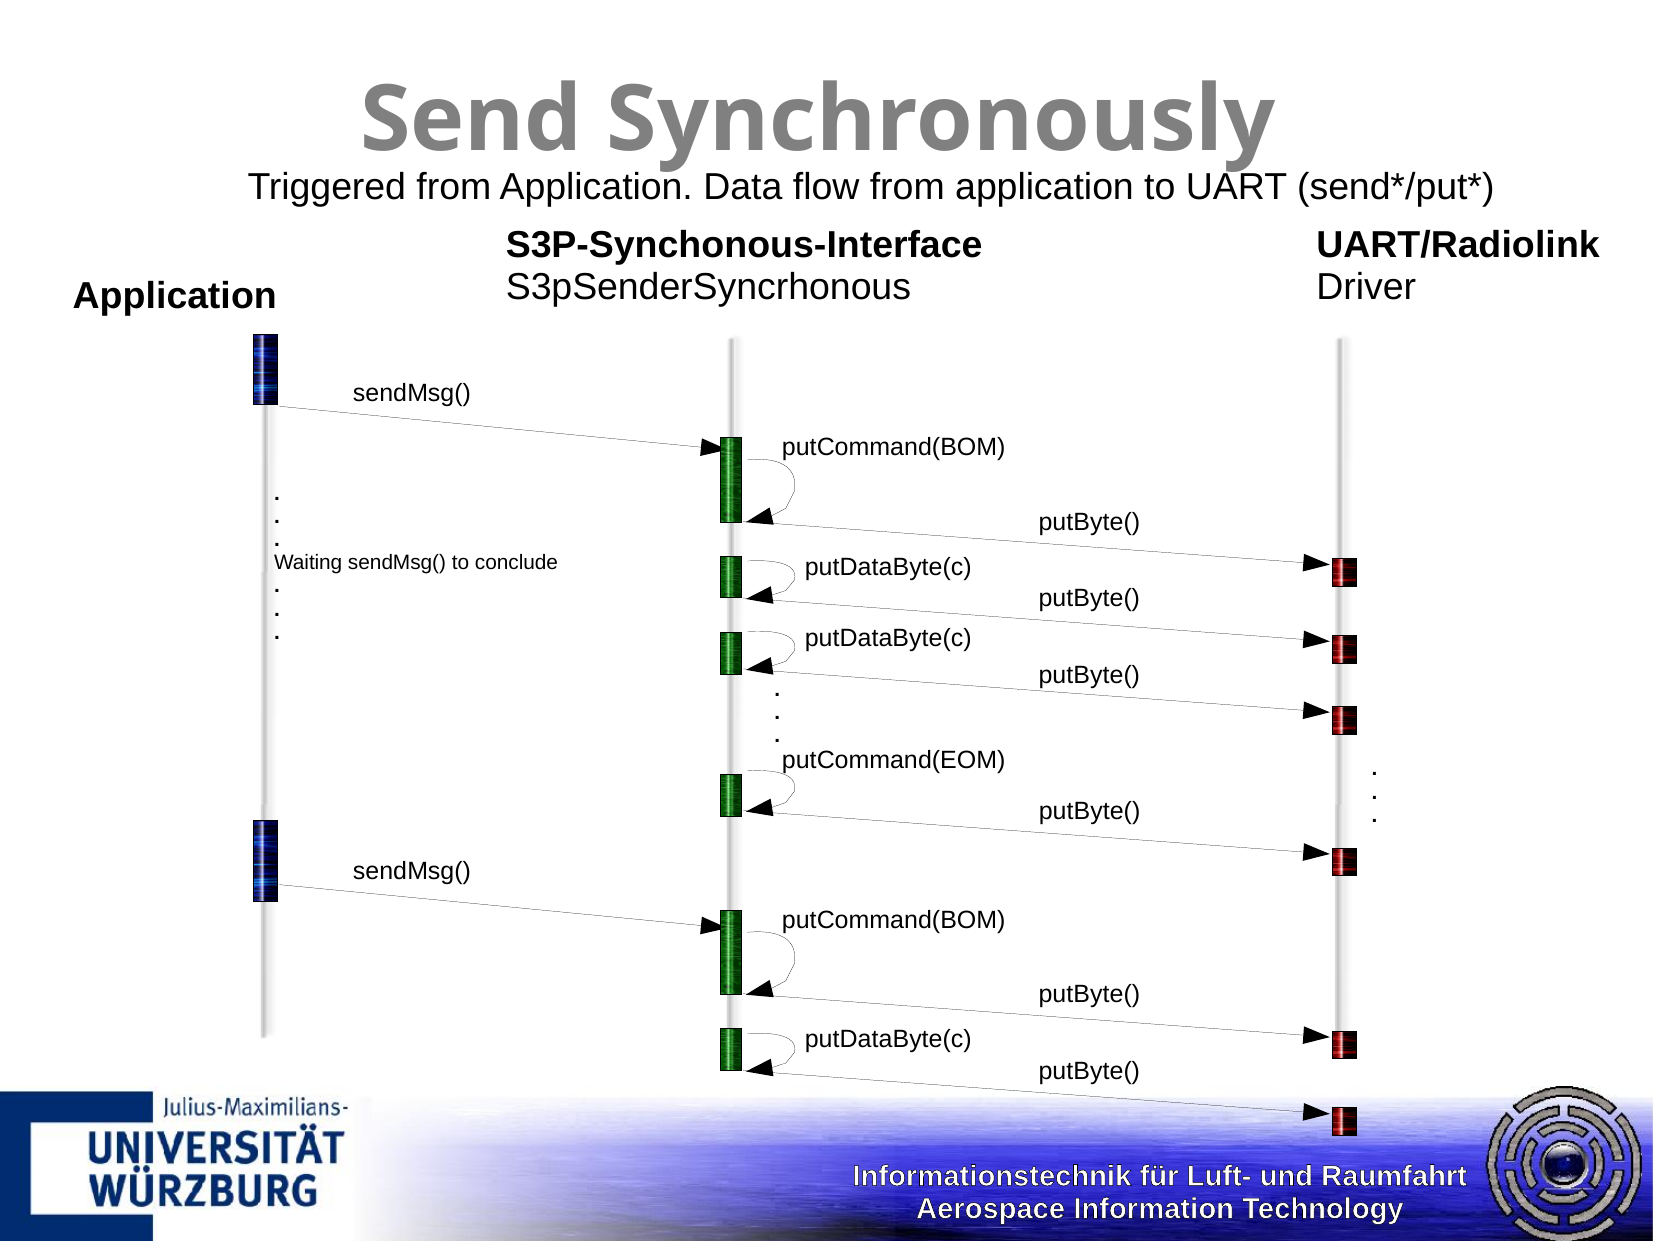

# Send Synchronously
Triggered from Application. Data flow from application to UART (send*/put*)
S3P-Synchonous-Interface
S3pSenderSyncrhonous
UART/Radiolink
Driver
Application
sendMsg()
putCommand(BOM)
.
.
.
Waiting sendMsg() to conclude
.
.
.
putByte()
putDataByte(c)
putByte()
putDataByte(c)
putByte()
.
.
.
putCommand(EOM)
.
.
.
putByte()
sendMsg()
putCommand(BOM)
putByte()
putDataByte(c)
putByte()